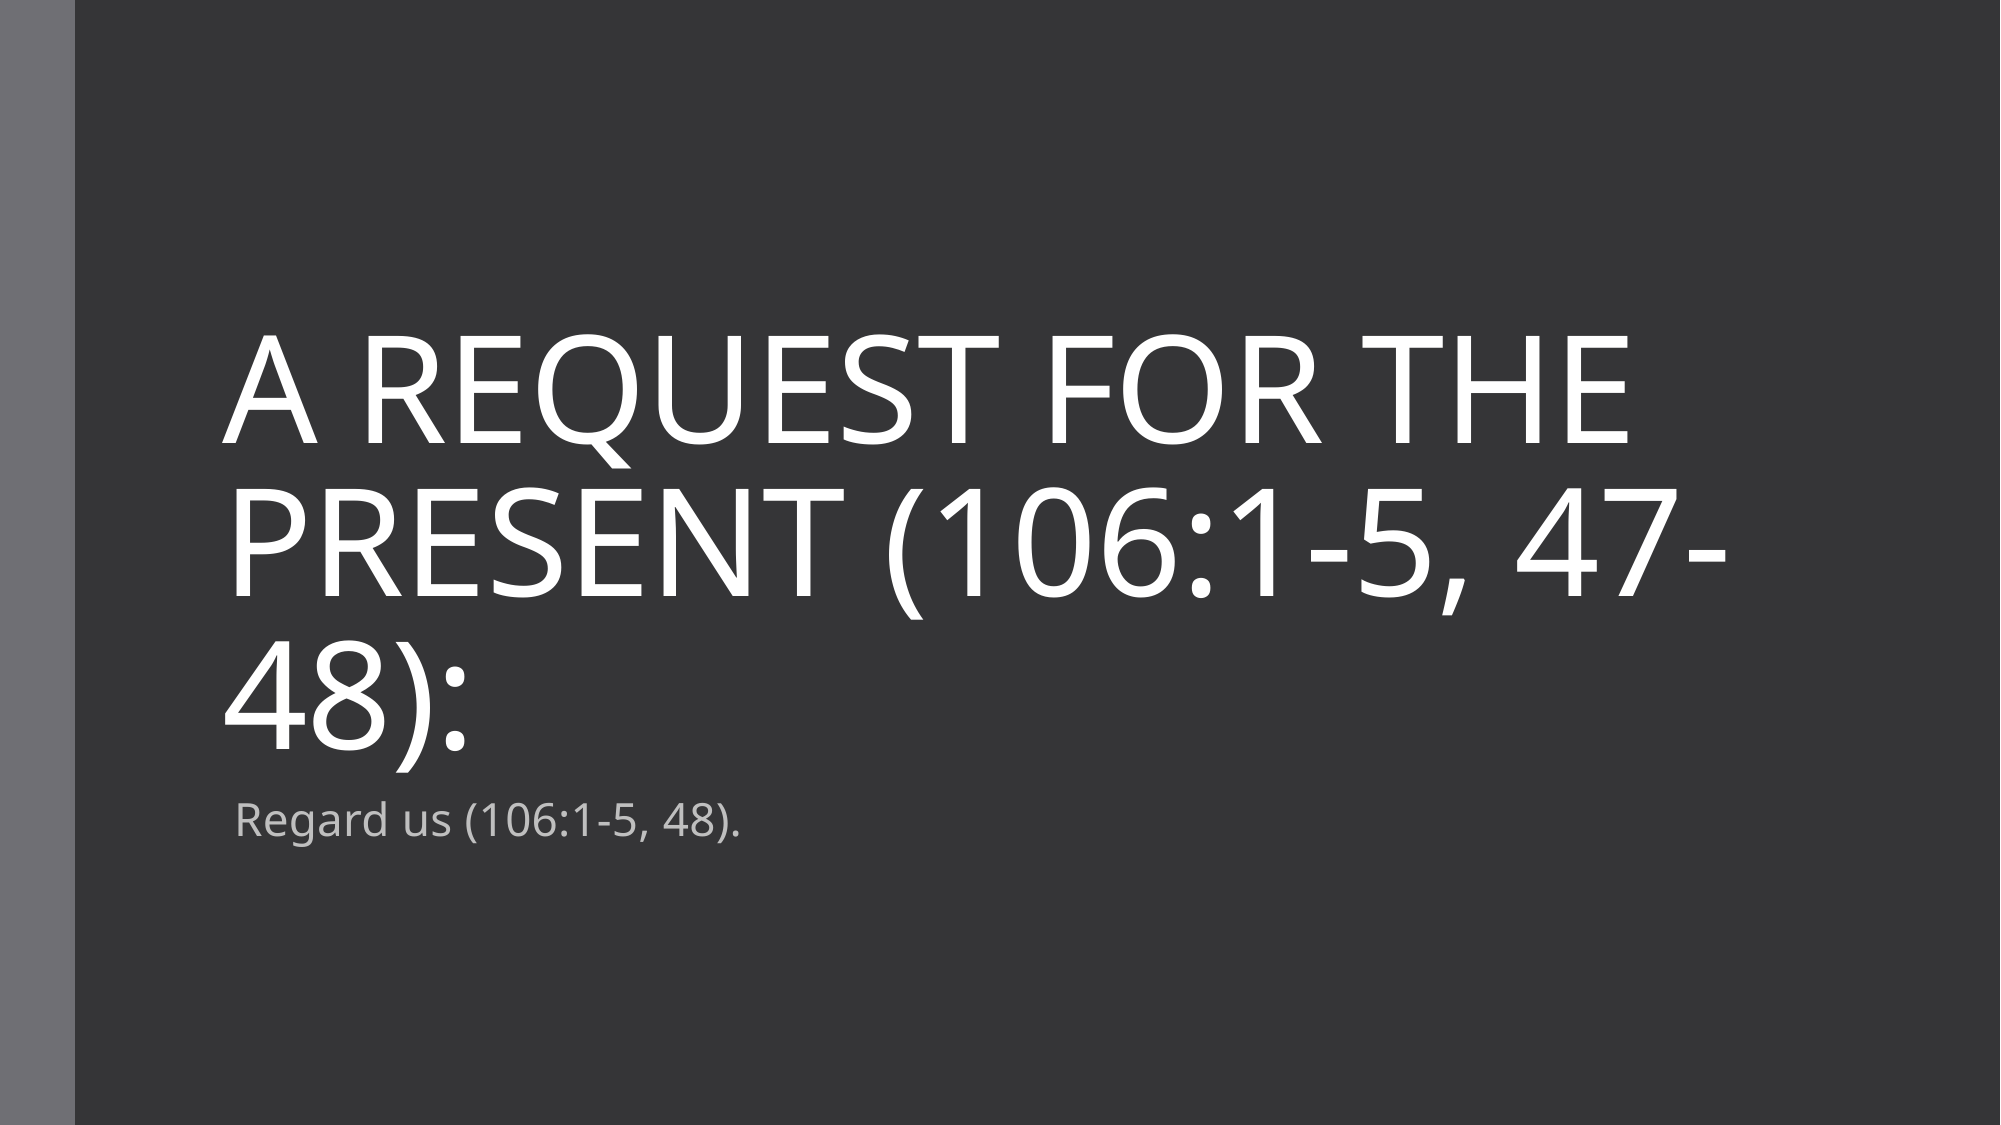

# A REQUEST FOR THE PRESENT (106:1-5, 47-48):
 Regard us (106:1-5, 48).